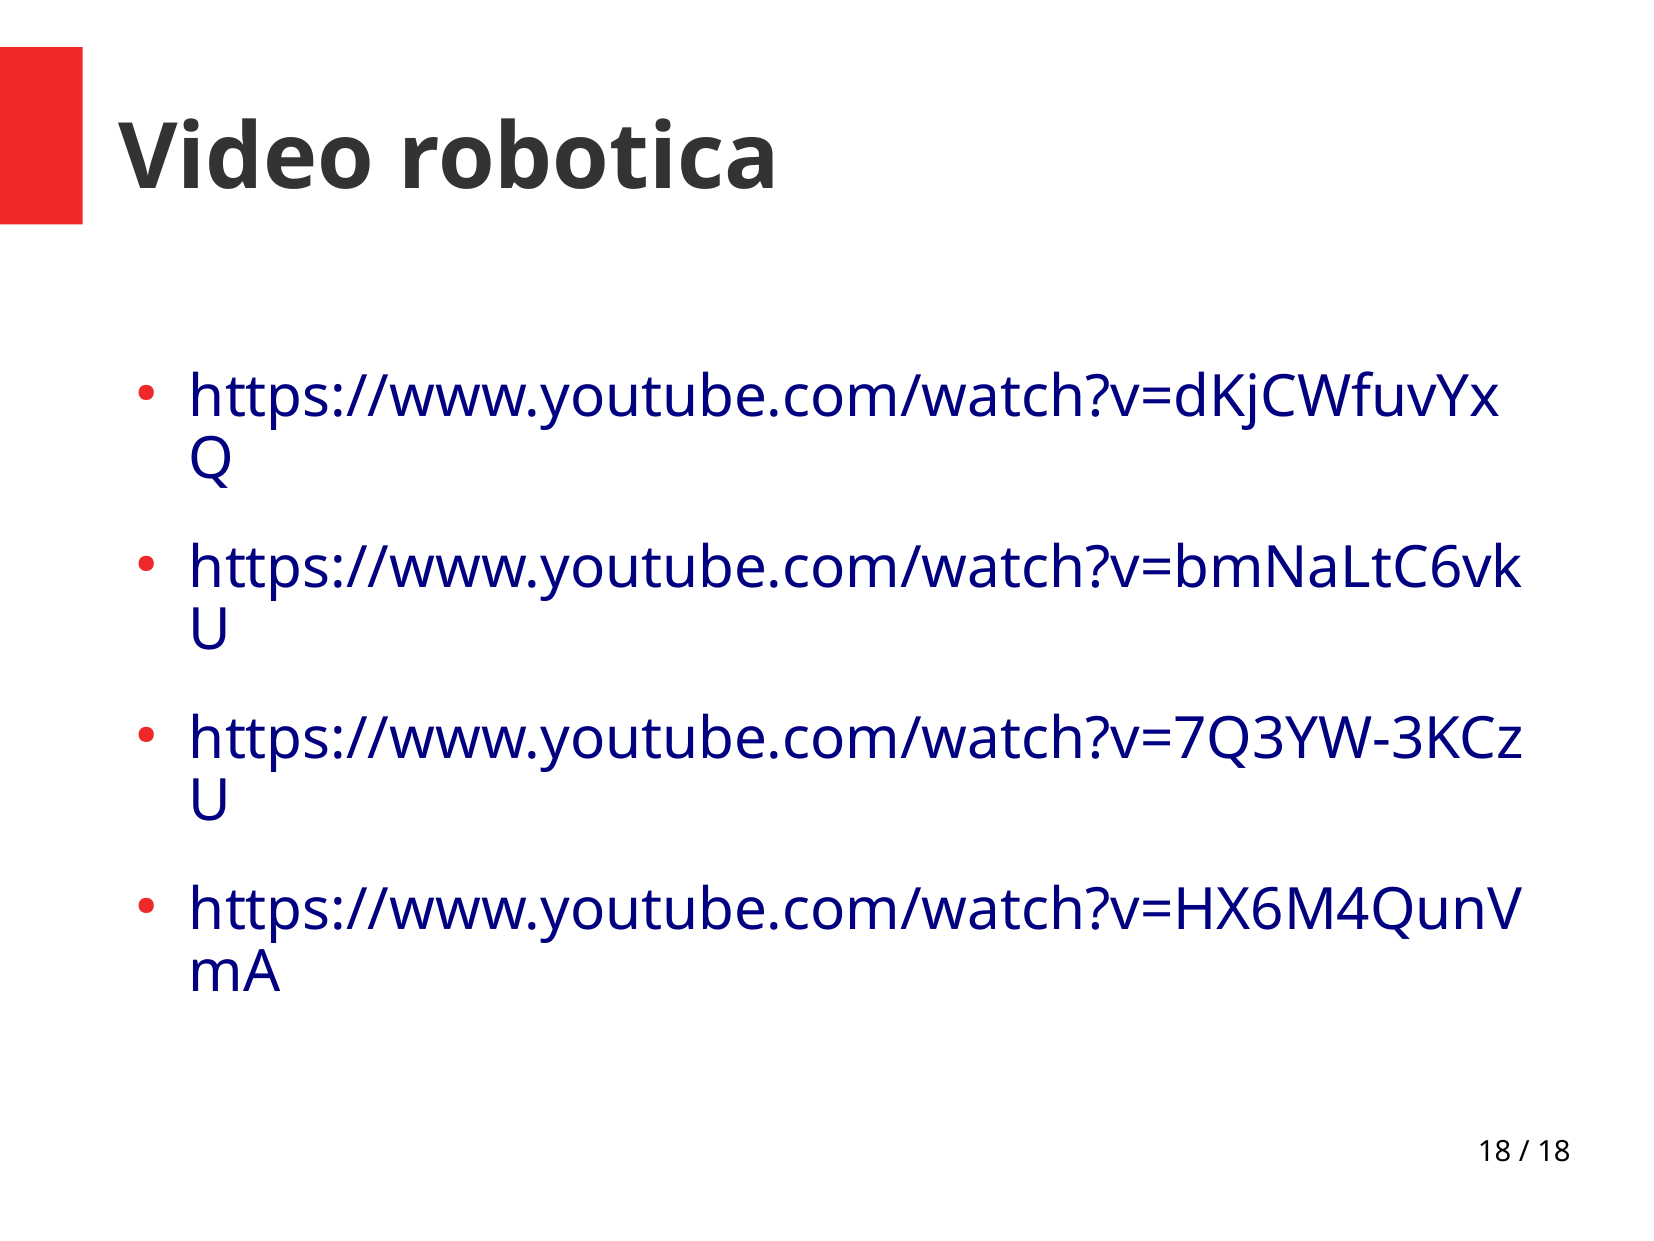

# Video robotica
https://www.youtube.com/watch?v=dKjCWfuvYxQ
https://www.youtube.com/watch?v=bmNaLtC6vkU
https://www.youtube.com/watch?v=7Q3YW-3KCzU
https://www.youtube.com/watch?v=HX6M4QunVmA
18